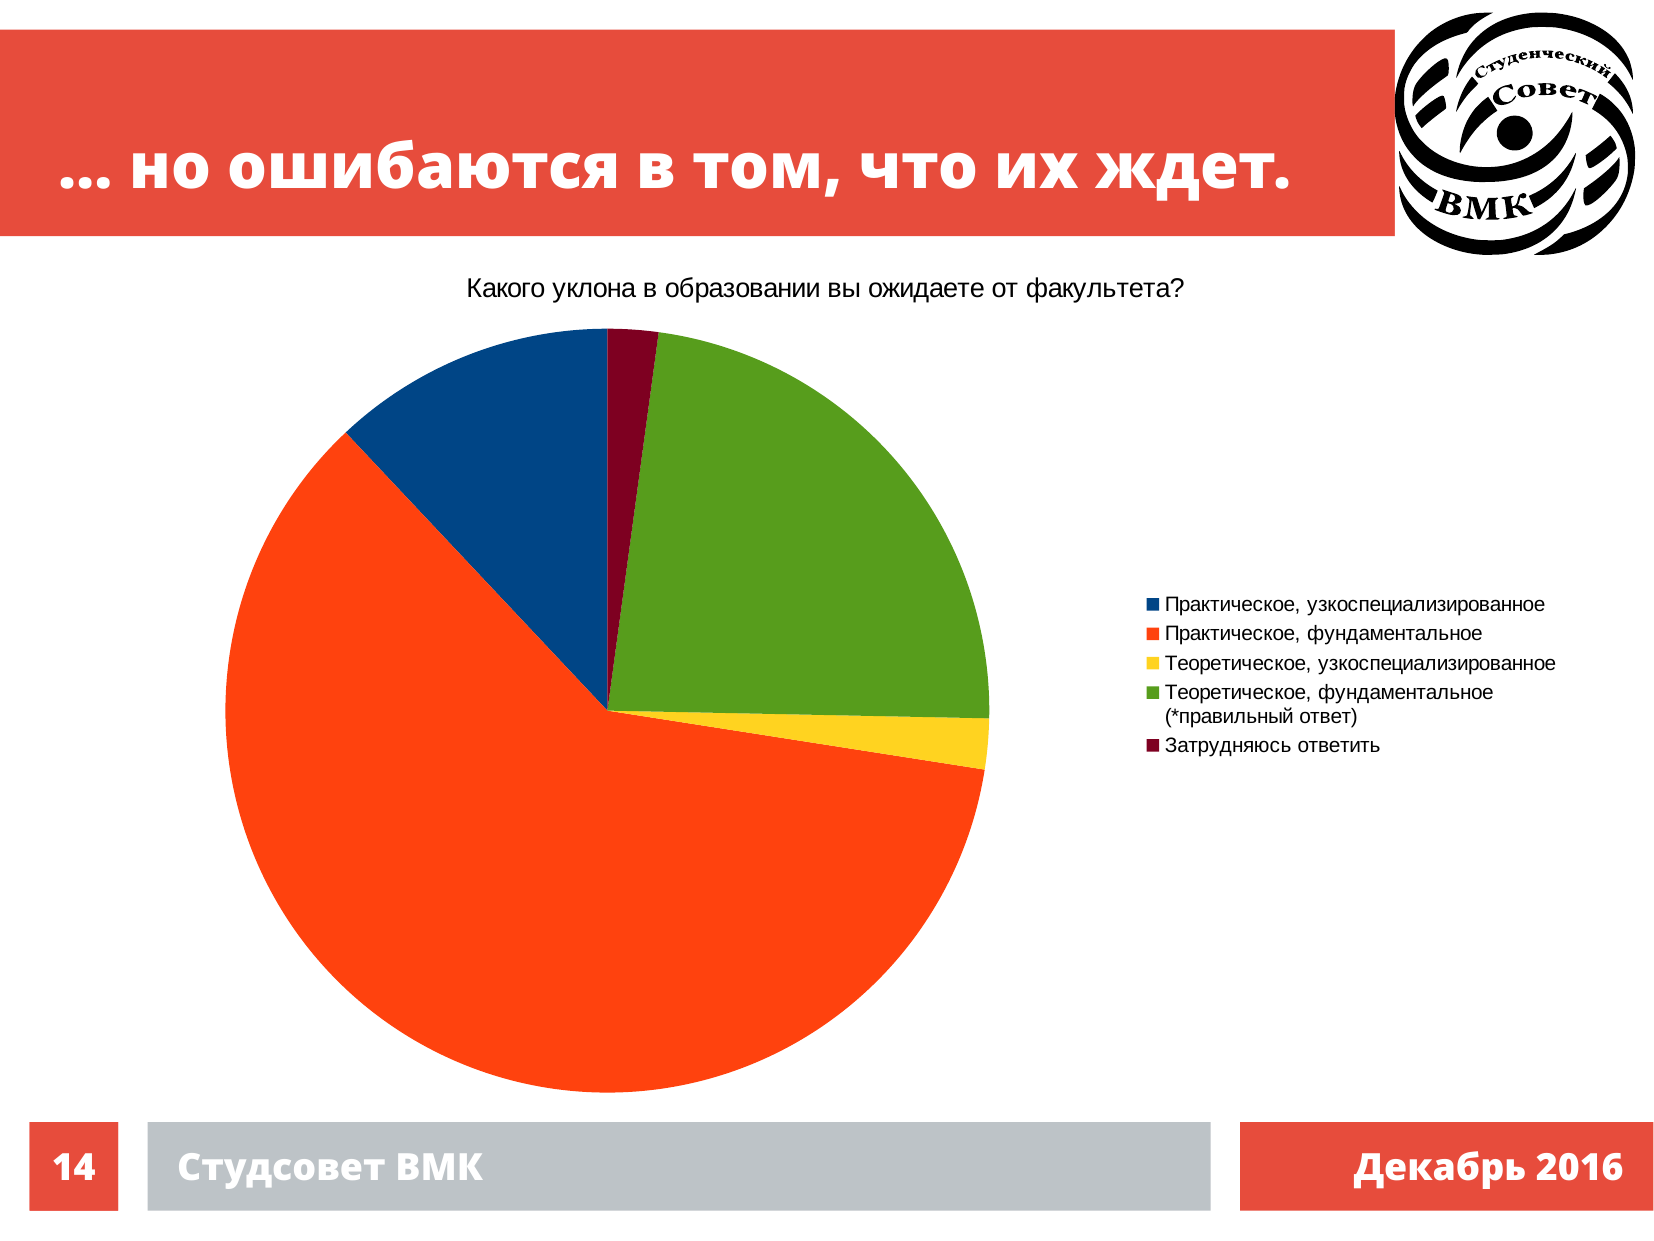

# … но ошибаются в том, что их ждет.
### Chart: Какого уклона в образовании вы ожидаете от факультета?
| Category | Sum - Число |
|---|---|
| Практическое, узкоспециализированное | 28.0 |
| Практическое, фундаментальное | 141.0 |
| Теоретическое, узкоспециализированное | 5.0 |
| Теоретическое, фундаментальное (*правильный ответ) | 54.0 |
| Затрудняюсь ответить | 5.0 |14
Студсовет ВМК
Декабрь 2016